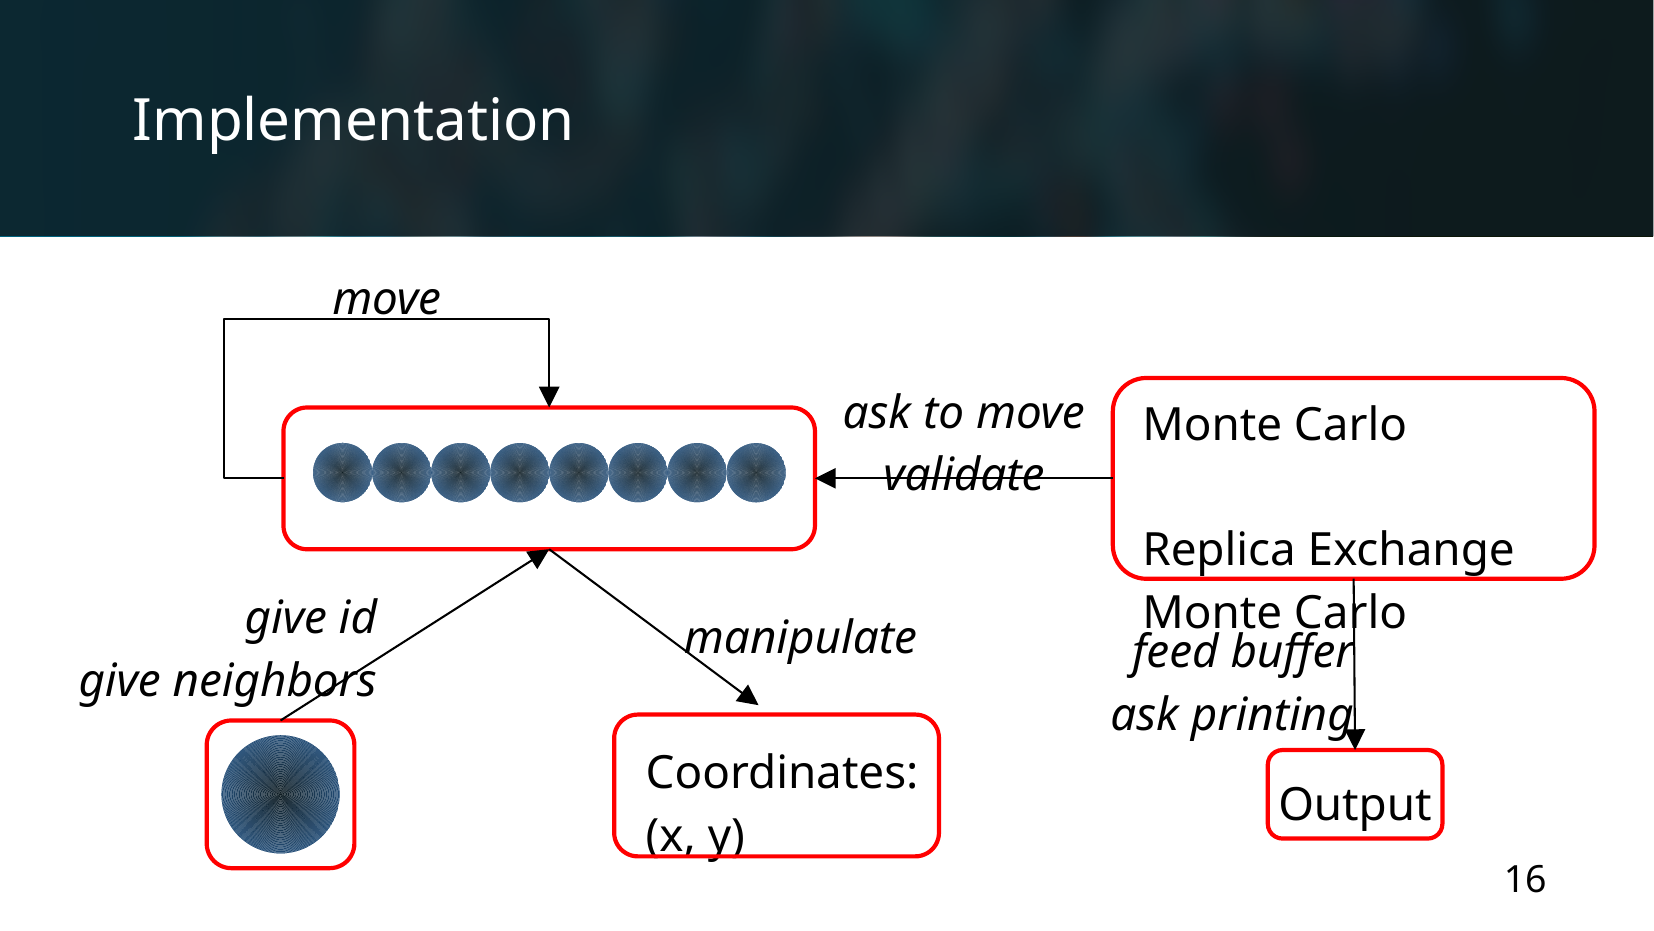

Implementation
move
ask to move
validate
Monte Carlo
Replica Exchange
Monte Carlo
give id
give neighbors
manipulate
feed buffer
ask printing
Coordinates:
(x, y)
Output